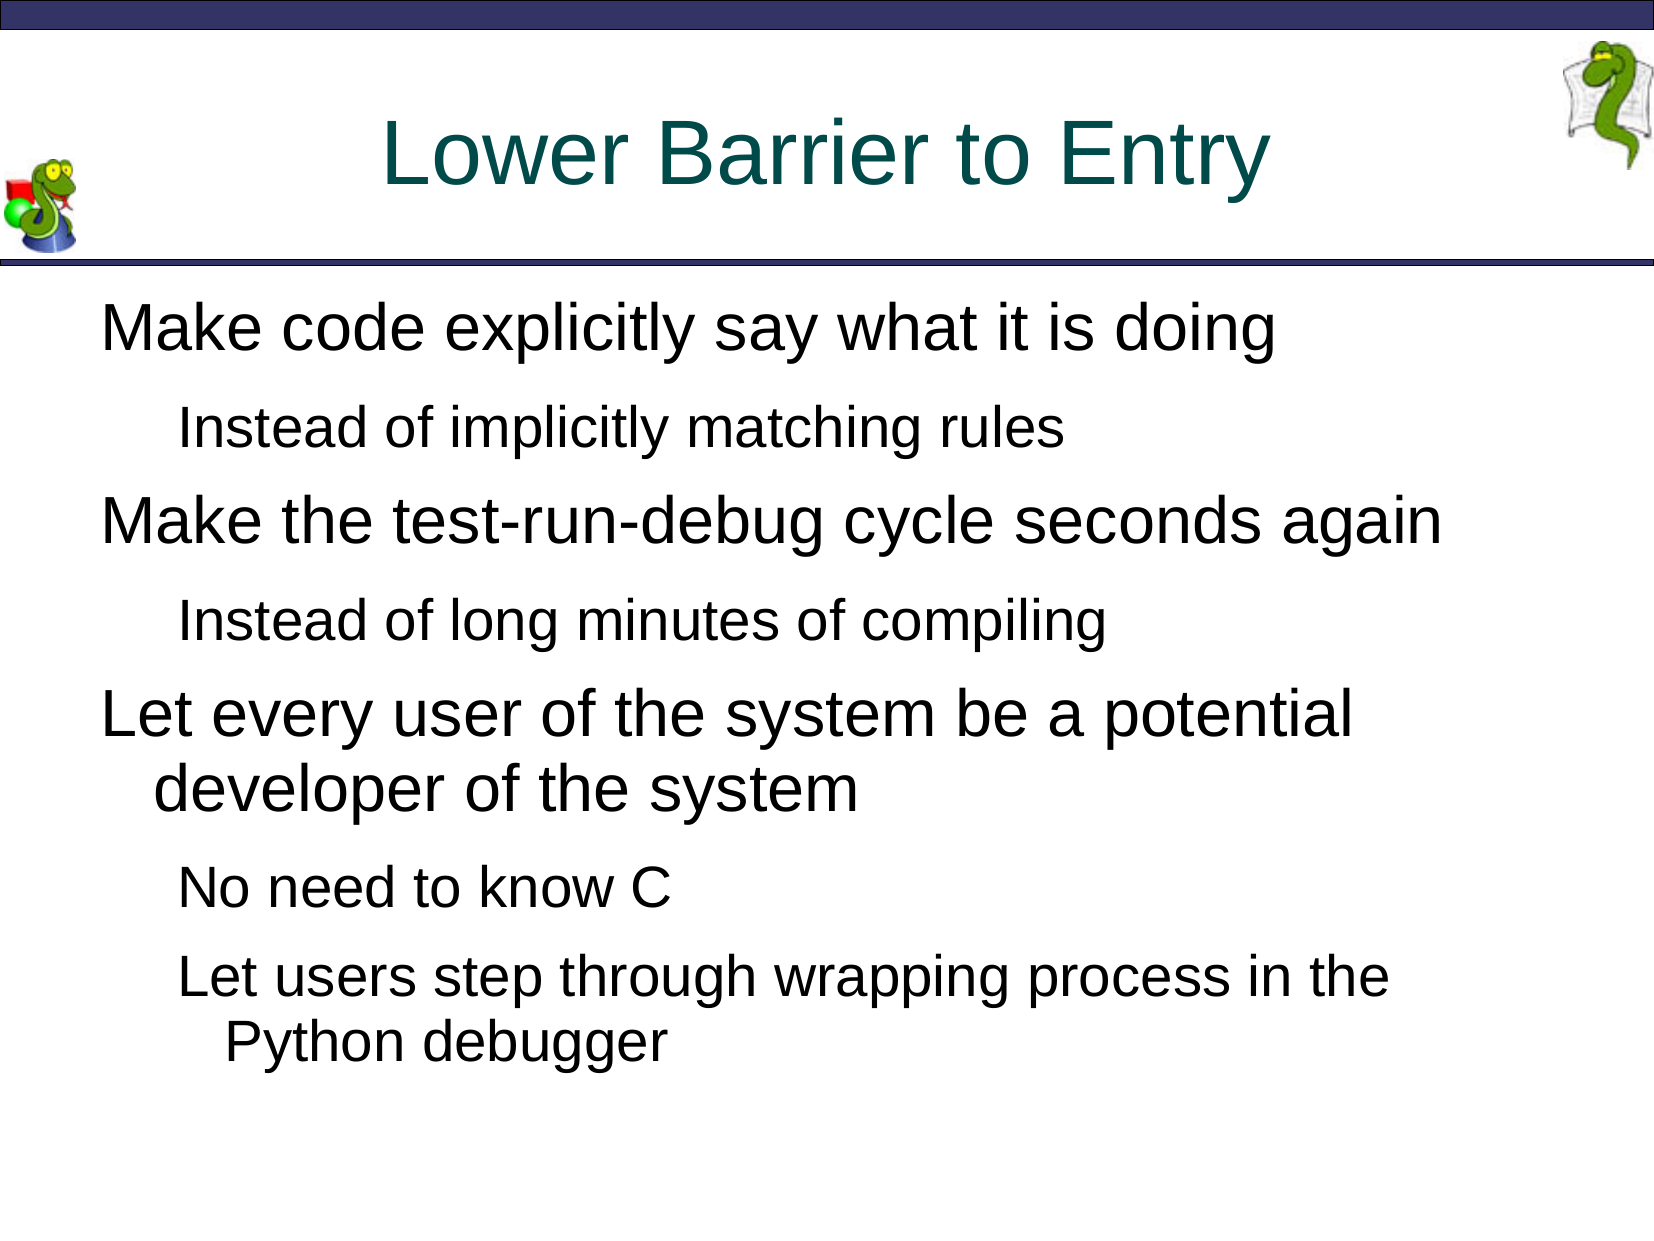

# Lower Barrier to Entry
Make code explicitly say what it is doing
Instead of implicitly matching rules
Make the test-run-debug cycle seconds again
Instead of long minutes of compiling
Let every user of the system be a potential developer of the system
No need to know C
Let users step through wrapping process in the Python debugger